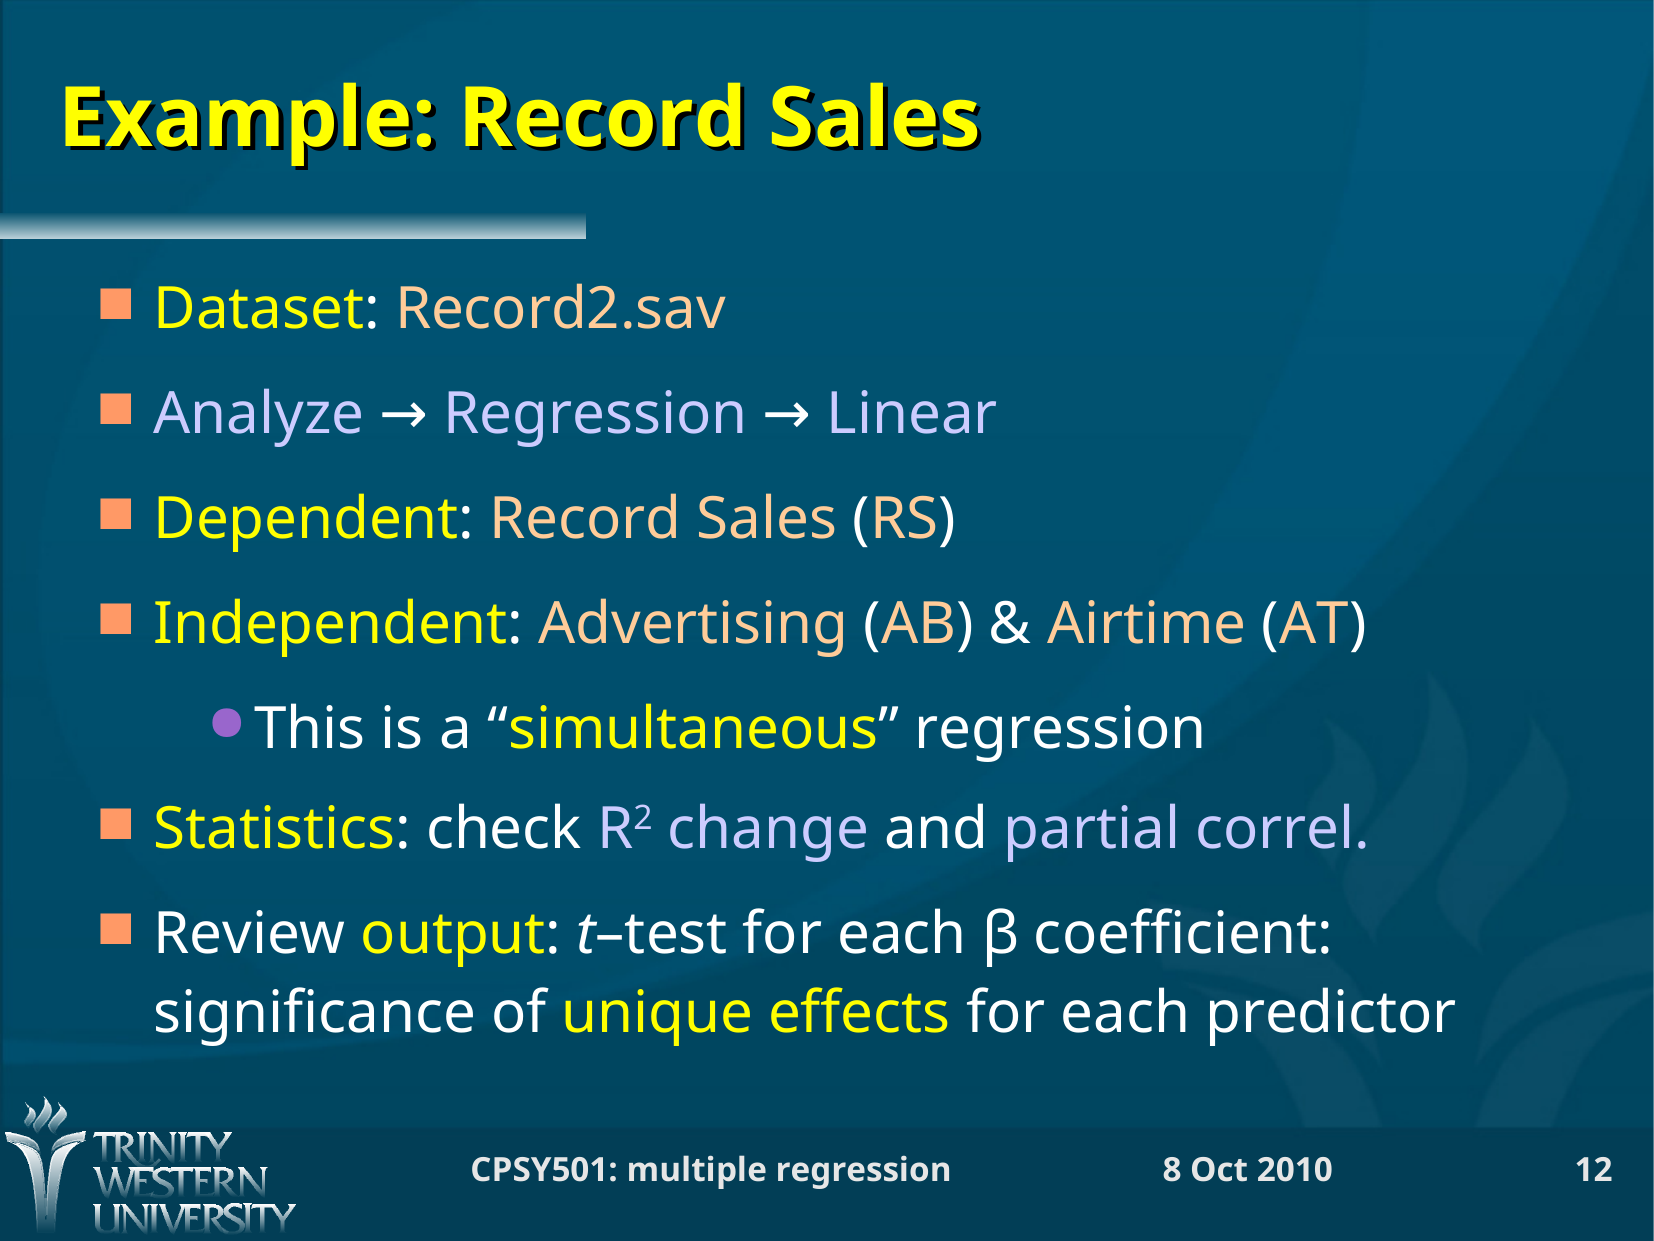

# Example: Record Sales
Dataset: Record2.sav
Analyze → Regression → Linear
Dependent: Record Sales (RS)
Independent: Advertising (AB) & Airtime (AT)
This is a “simultaneous” regression
Statistics: check R2 change and partial correl.
Review output: t–test for each β coefficient: significance of unique effects for each predictor
CPSY501: multiple regression
8 Oct 2010
12